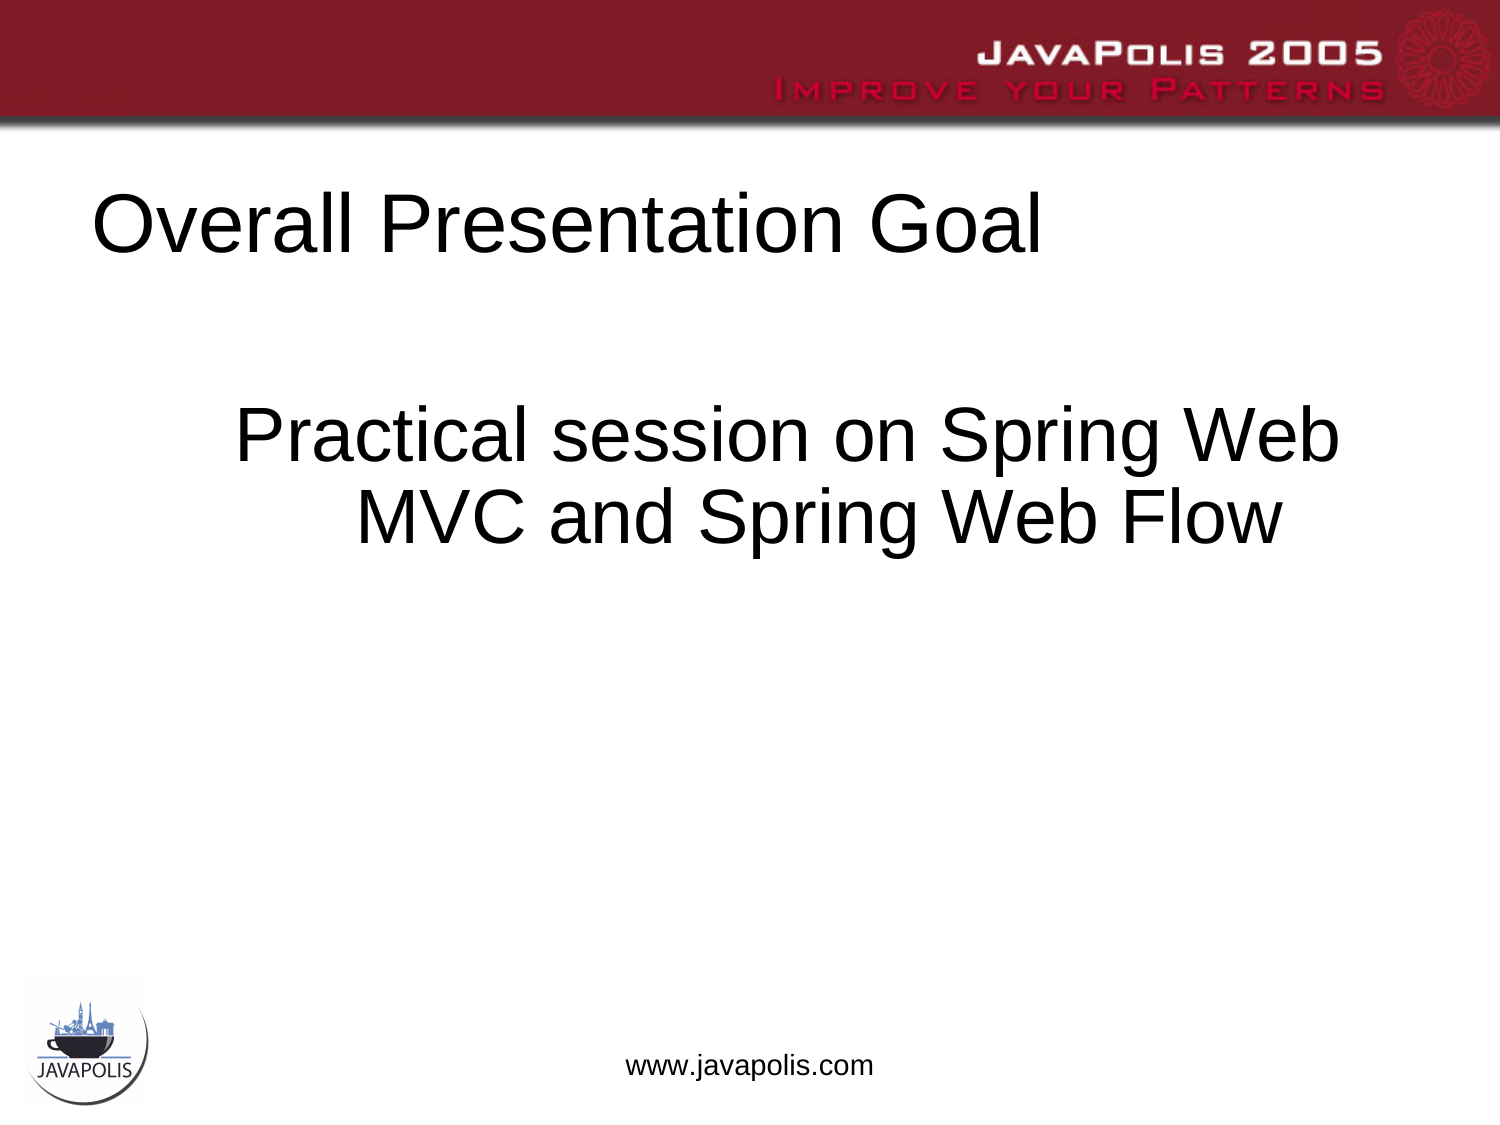

# Overall Presentation Goal
Practical session on Spring Web MVC and Spring Web Flow